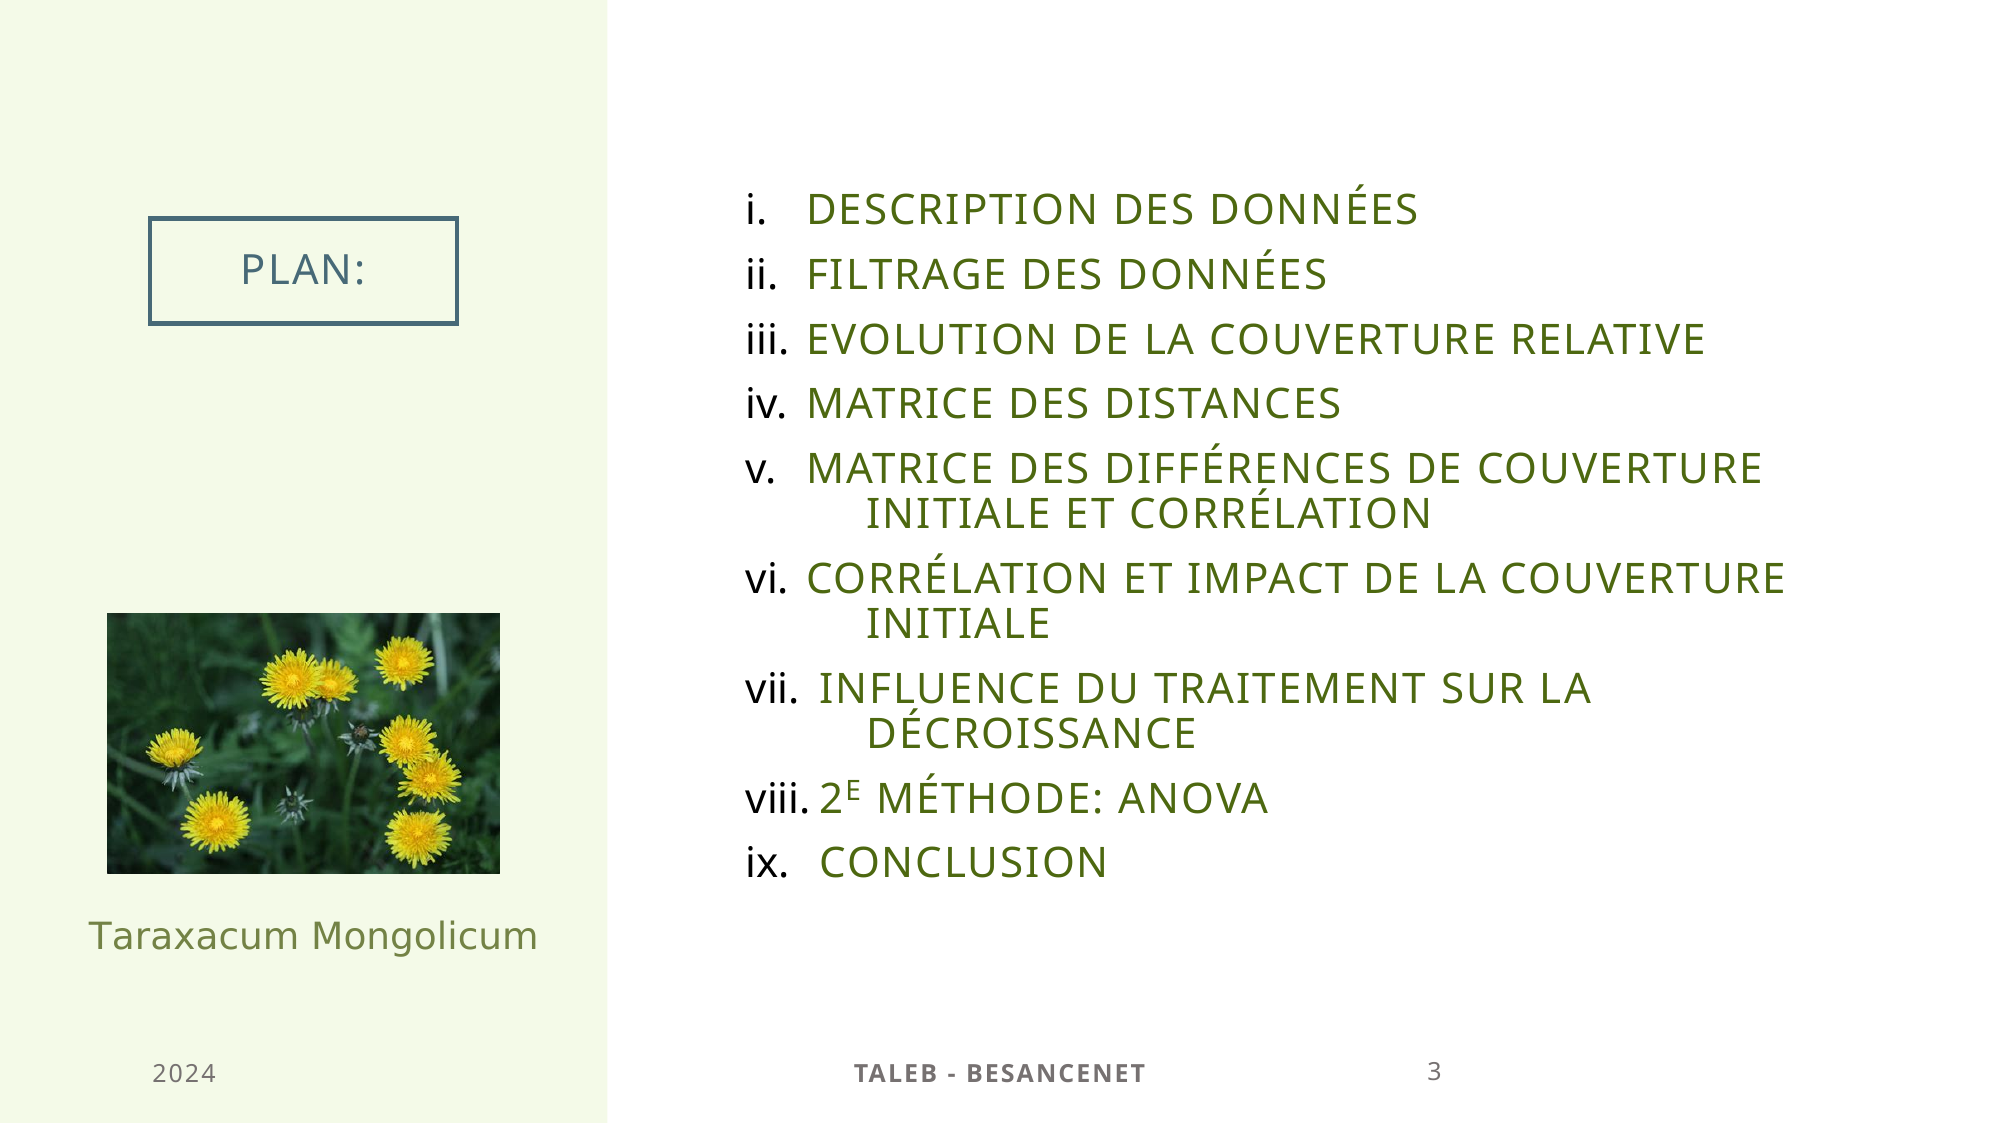

Description des données
Filtrage des données
Evolution de la couverture relative
Matrice des distances
Matrice des différences de couverture initiale et corrélation
Corrélation et impact de la couverture initiale
 Influence du traitement sur la décroissance
 2e méthode: anova
 conclusion
# Plan:
Taraxacum Mongolicum
2024
taleb - besancenet